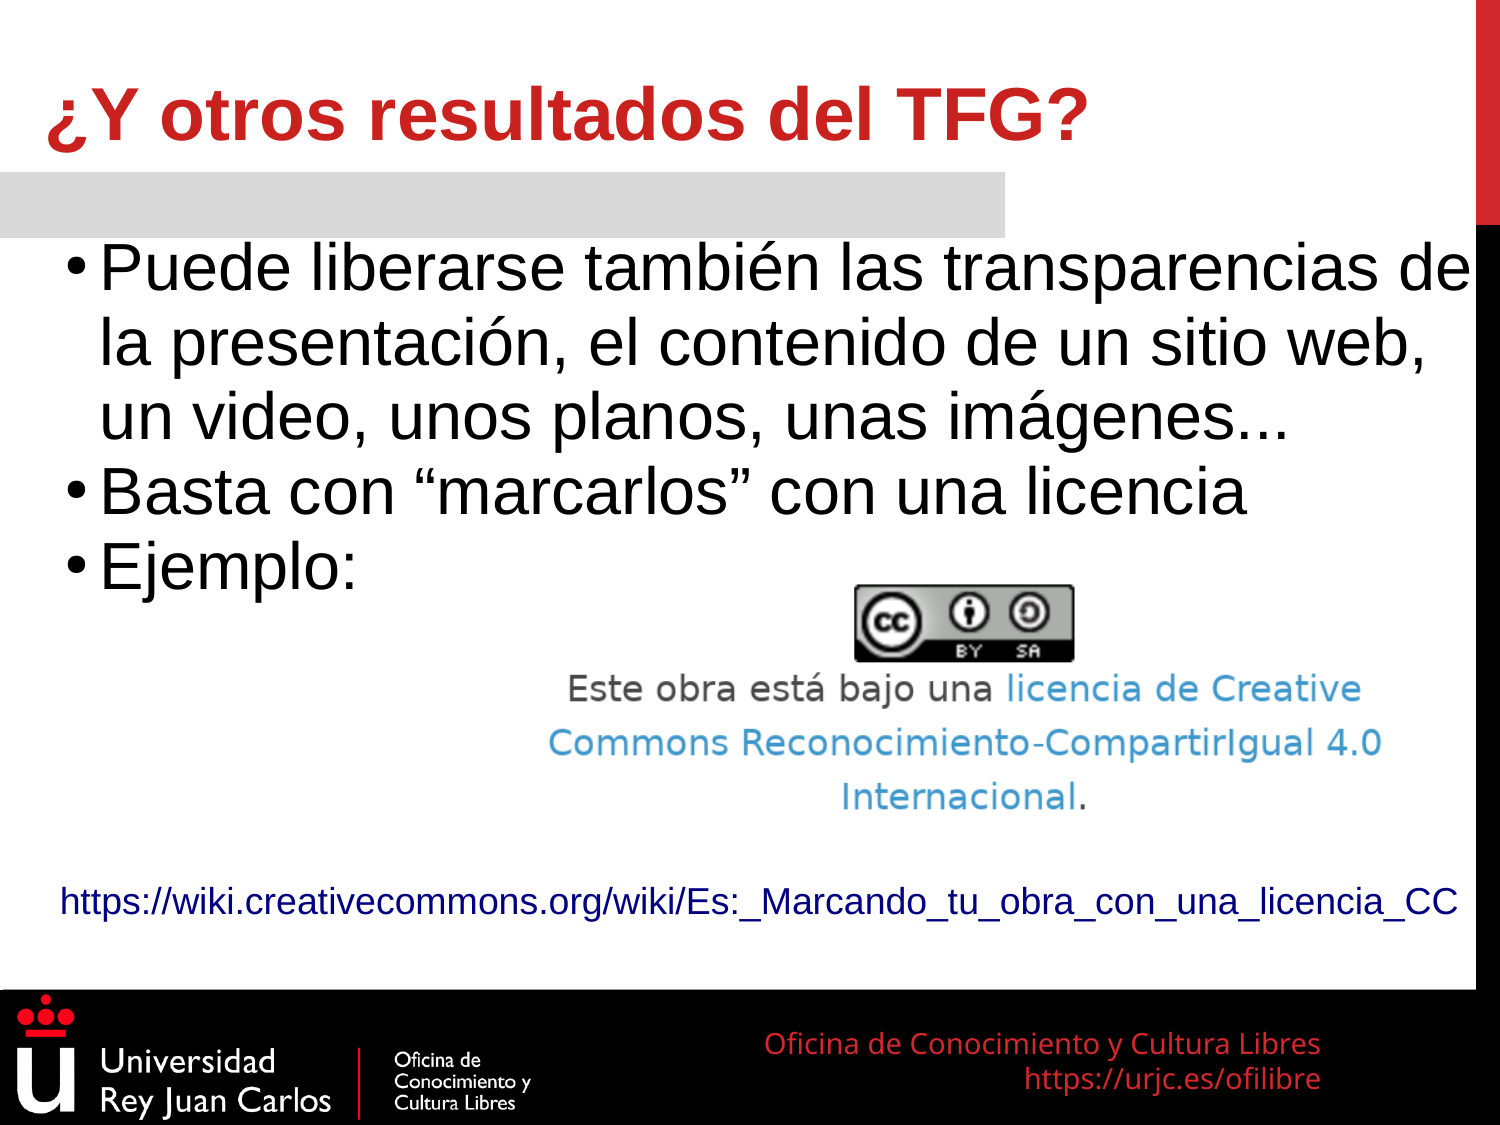

#
¿Y otros resultados del TFG?
Puede liberarse también las transparencias de la presentación, el contenido de un sitio web, un video, unos planos, unas imágenes...
Basta con “marcarlos” con una licencia
Ejemplo:
https://wiki.creativecommons.org/wiki/Es:_Marcando_tu_obra_con_una_licencia_CC